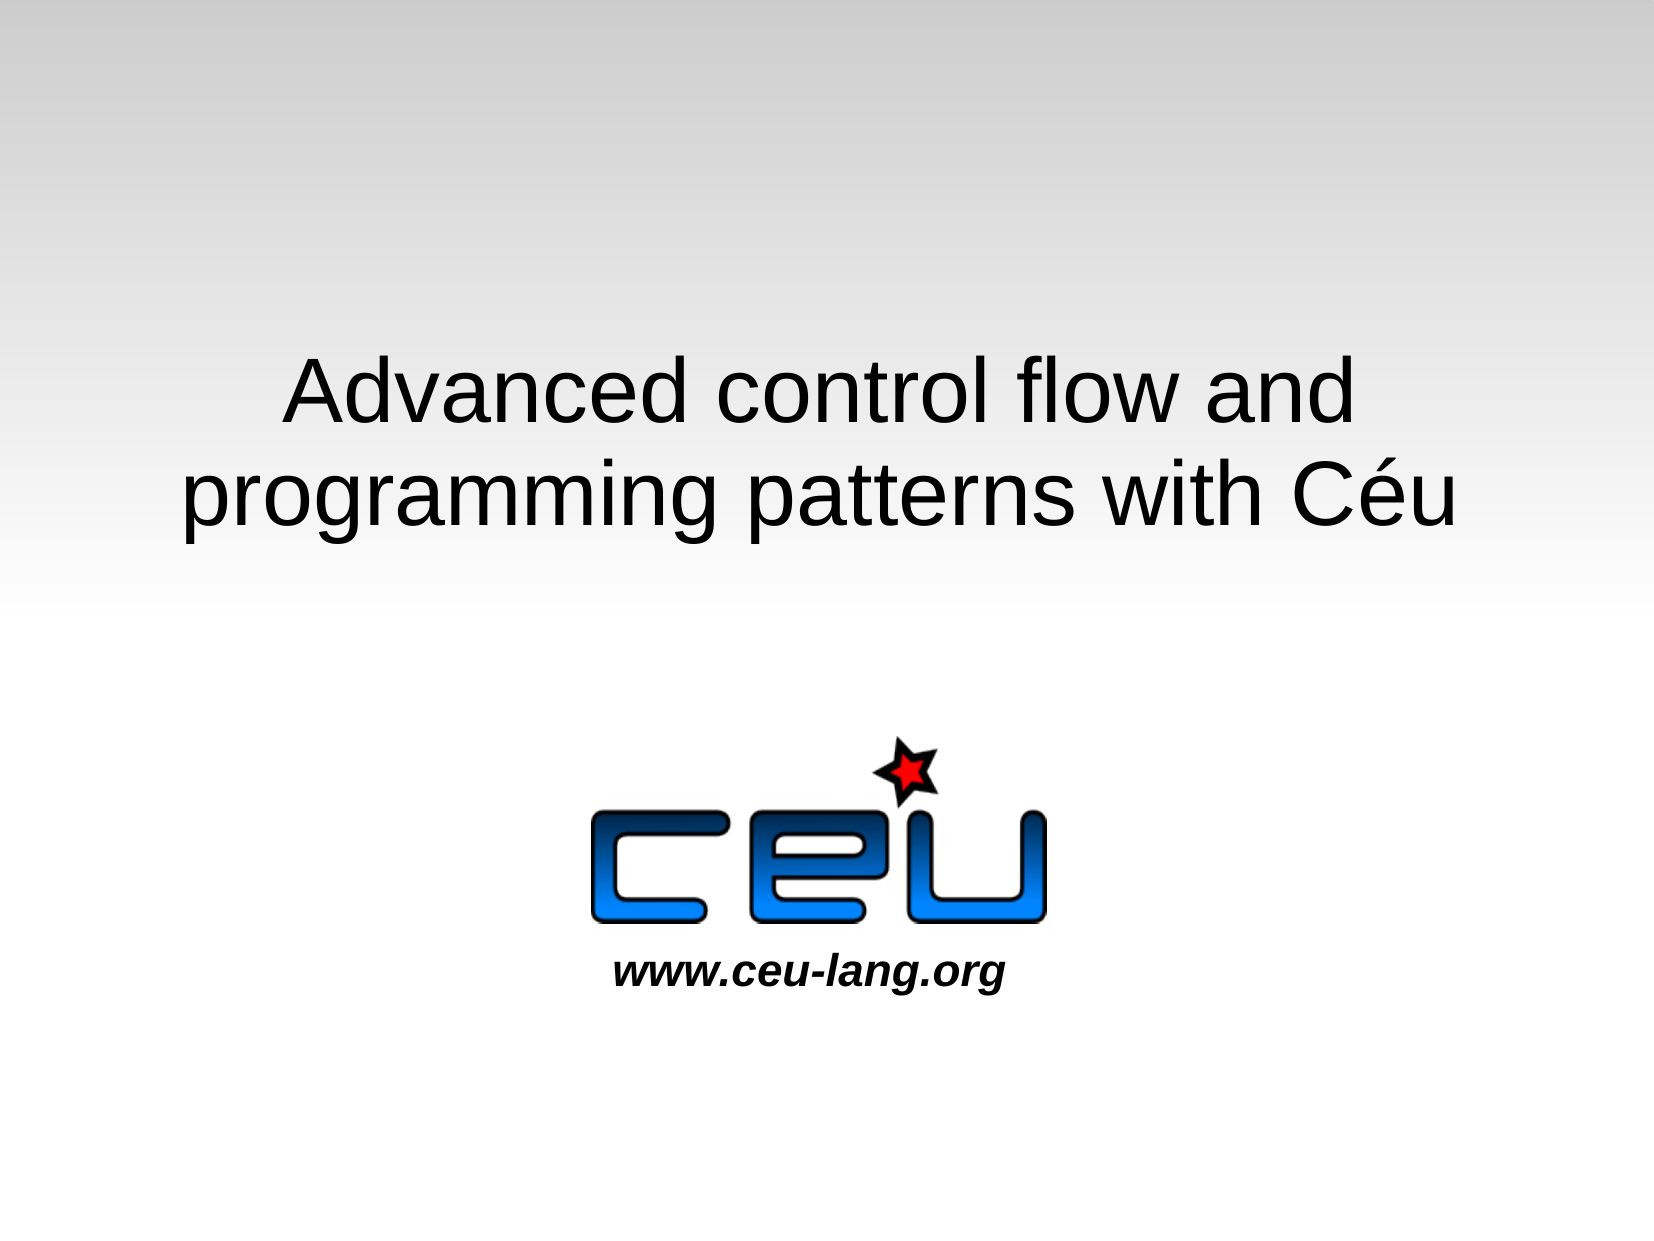

# Advanced control flow and programming patterns with Céu
www.ceu-lang.org